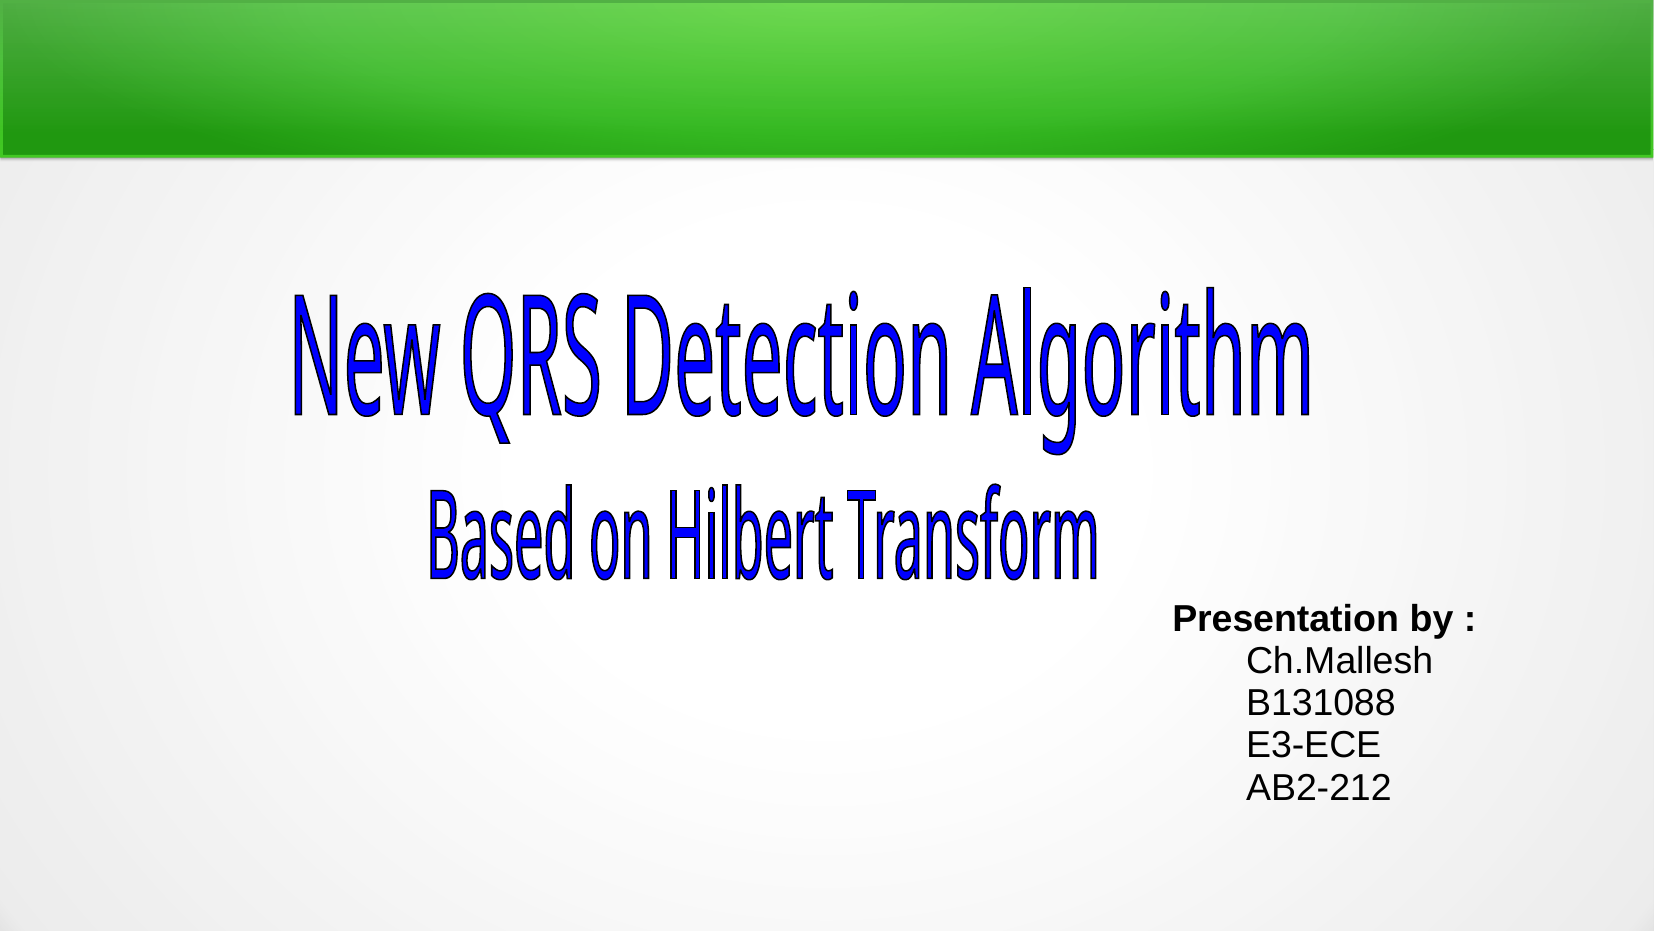

#
New QRS Detection Algorithm
Based on Hilbert Transform
Presentation by :
	Ch.Mallesh
	B131088
	E3-ECE
	AB2-212